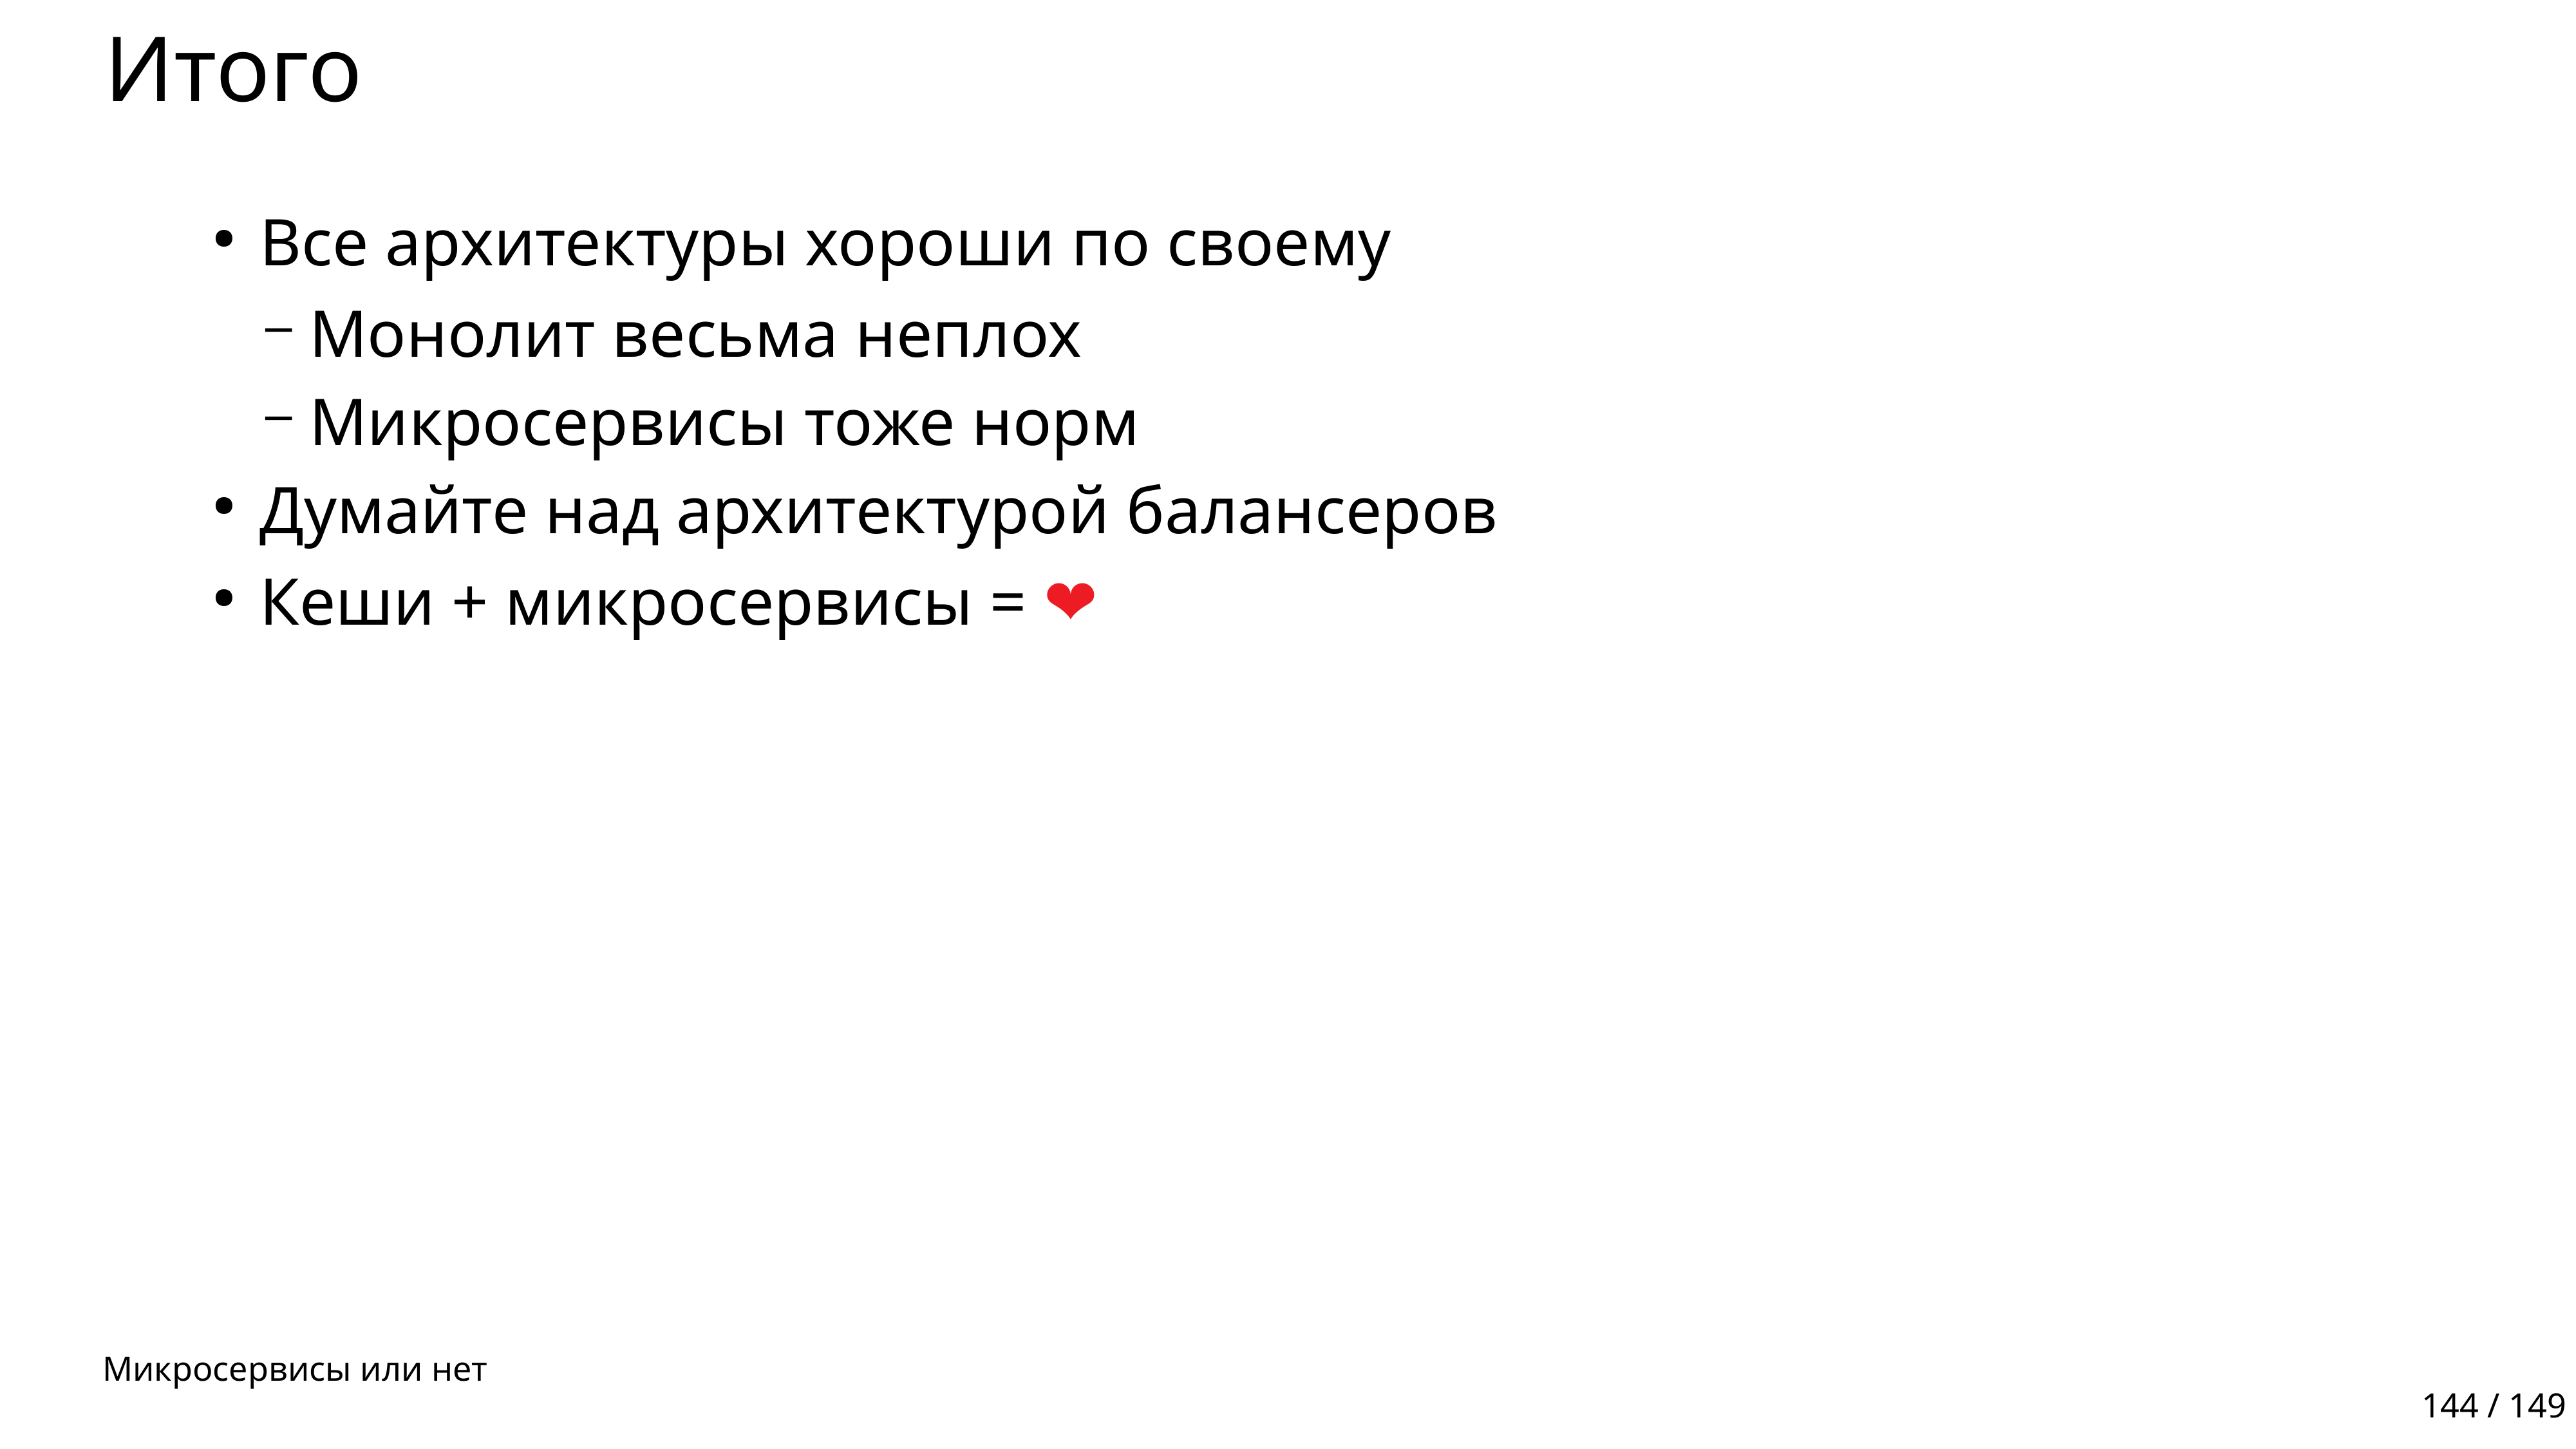

Итого
# Все архитектуры хороши по своему
 Монолит весьма неплох
 Микросервисы тоже норм
 Думайте над архитектурой балансеров
 Кеши + микросервисы = ❤
Микросервисы или нет